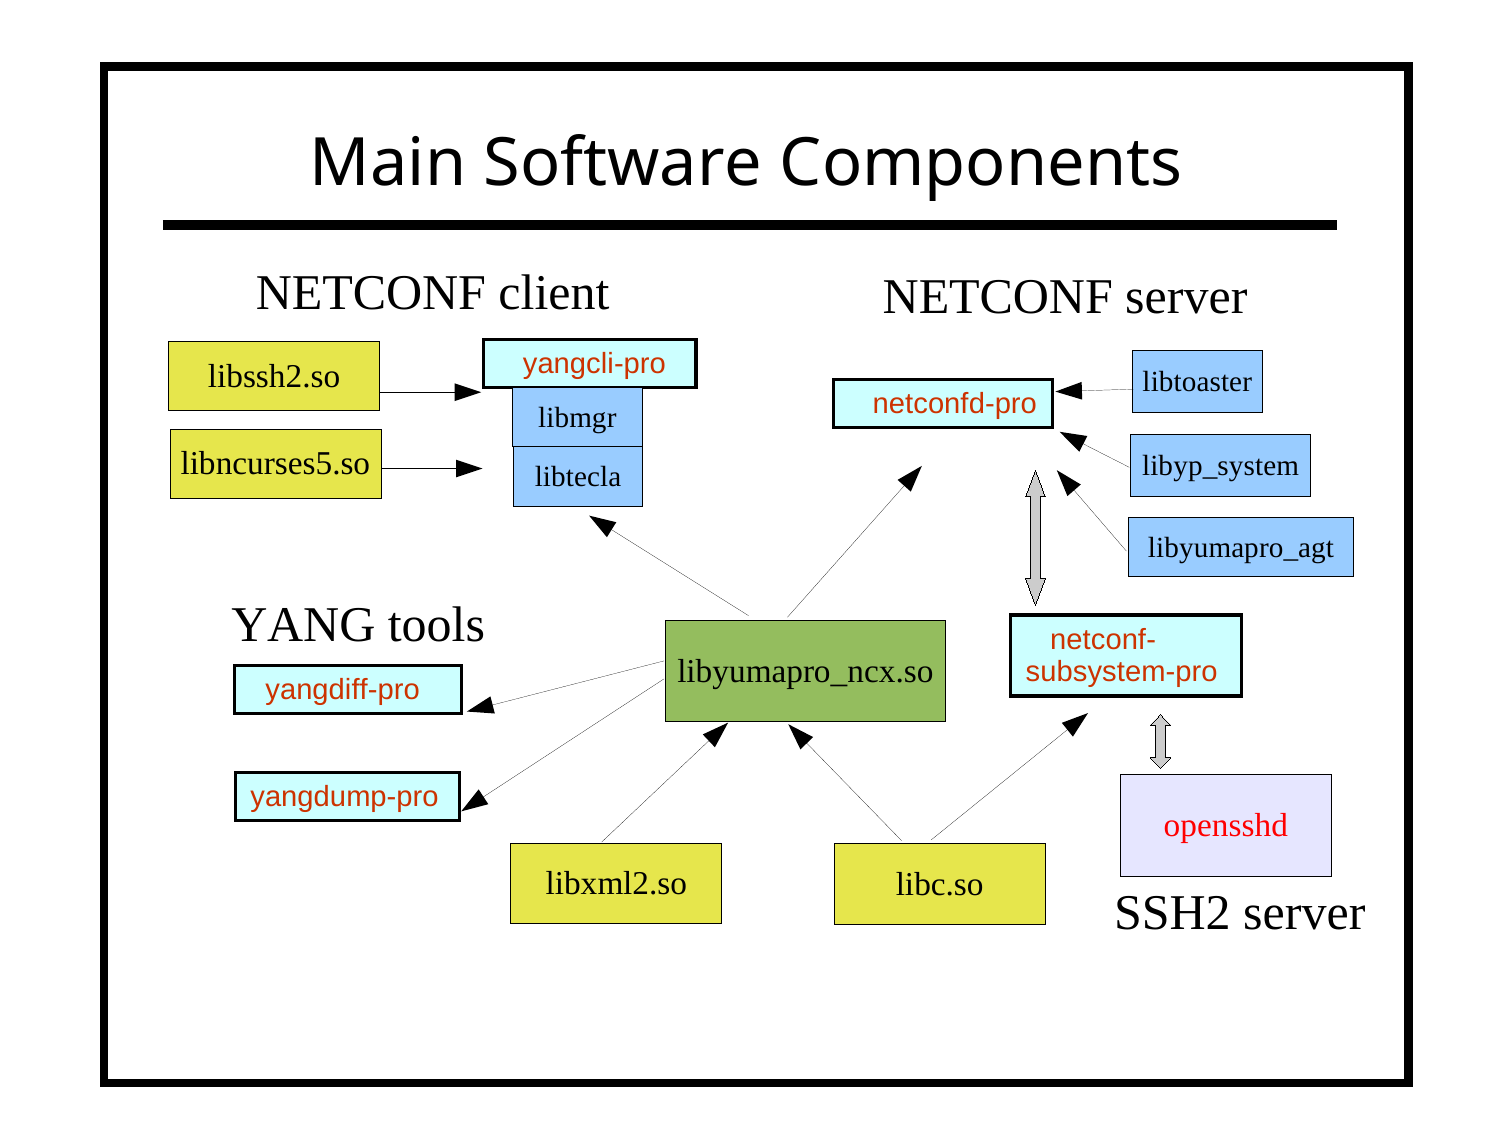

# Main Software Components
NETCONF client
NETCONF server
 yangcli-pro
libssh2.so
libtoaster
 netconfd-pro
libmgr
libncurses5.so
libyp_system
libtecla
libyumapro_agt
YANG tools
 netconf-subsystem-pro
libyumapro_ncx.so
 yangdiff-pro
yangdump-pro
opensshd
libxml2.so
libc.so
SSH2 server